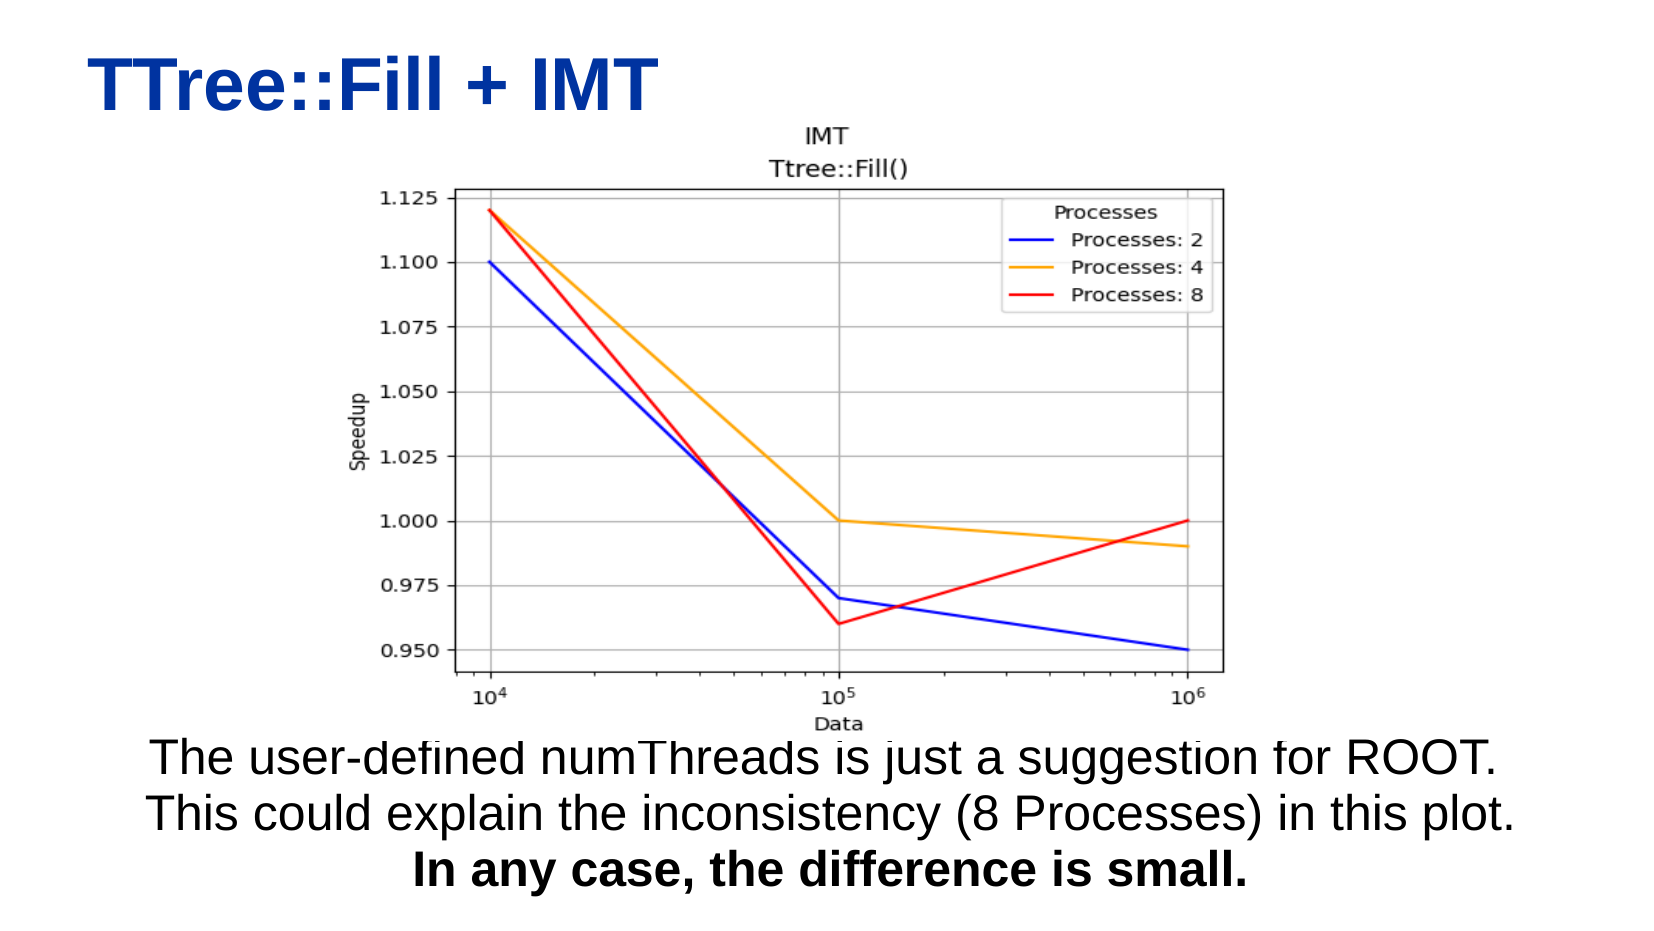

TTree::Fill + IMT
# The user-defined numThreads is just a suggestion for ROOT. This could explain the inconsistency (8 Processes) in this plot.
In any case, the difference is small.